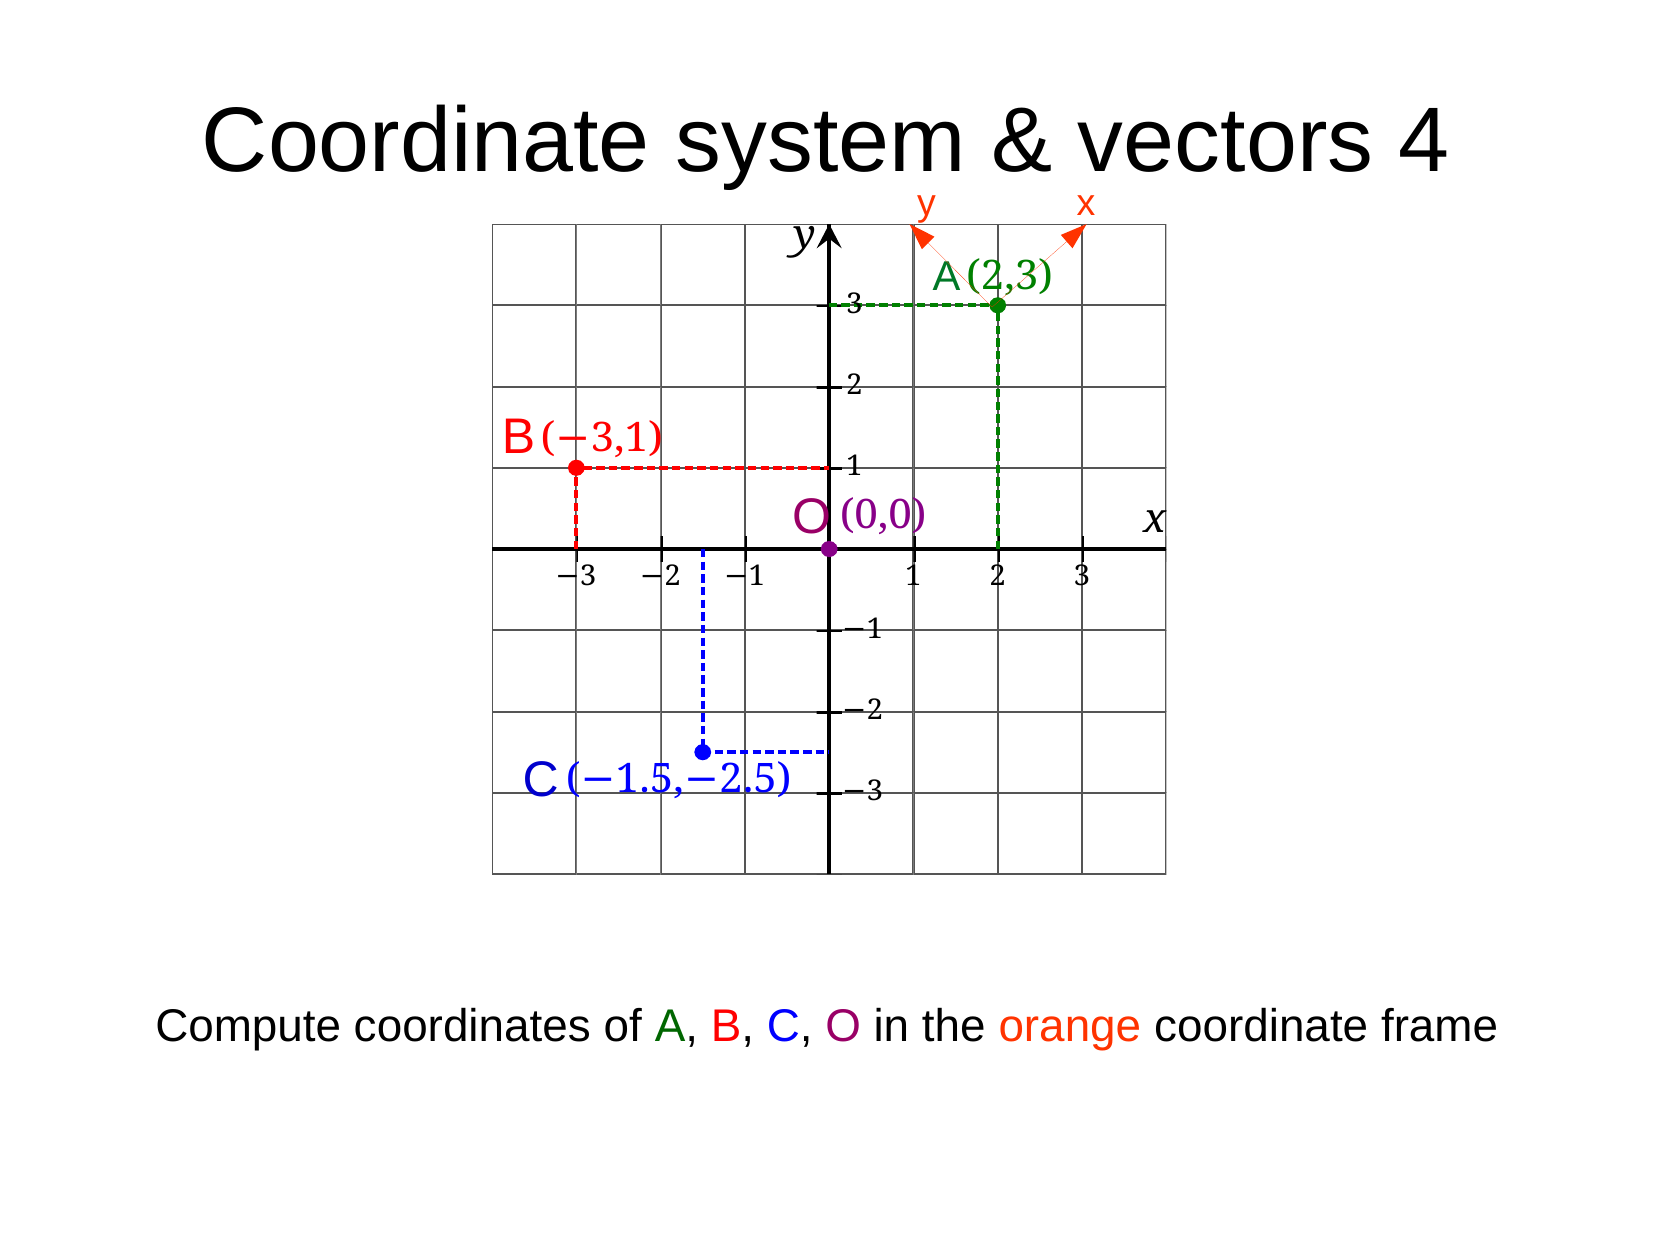

Coordinate system & vectors 4
y
x
A
B
O
C
Compute coordinates of A, B, C, O in the orange coordinate frame